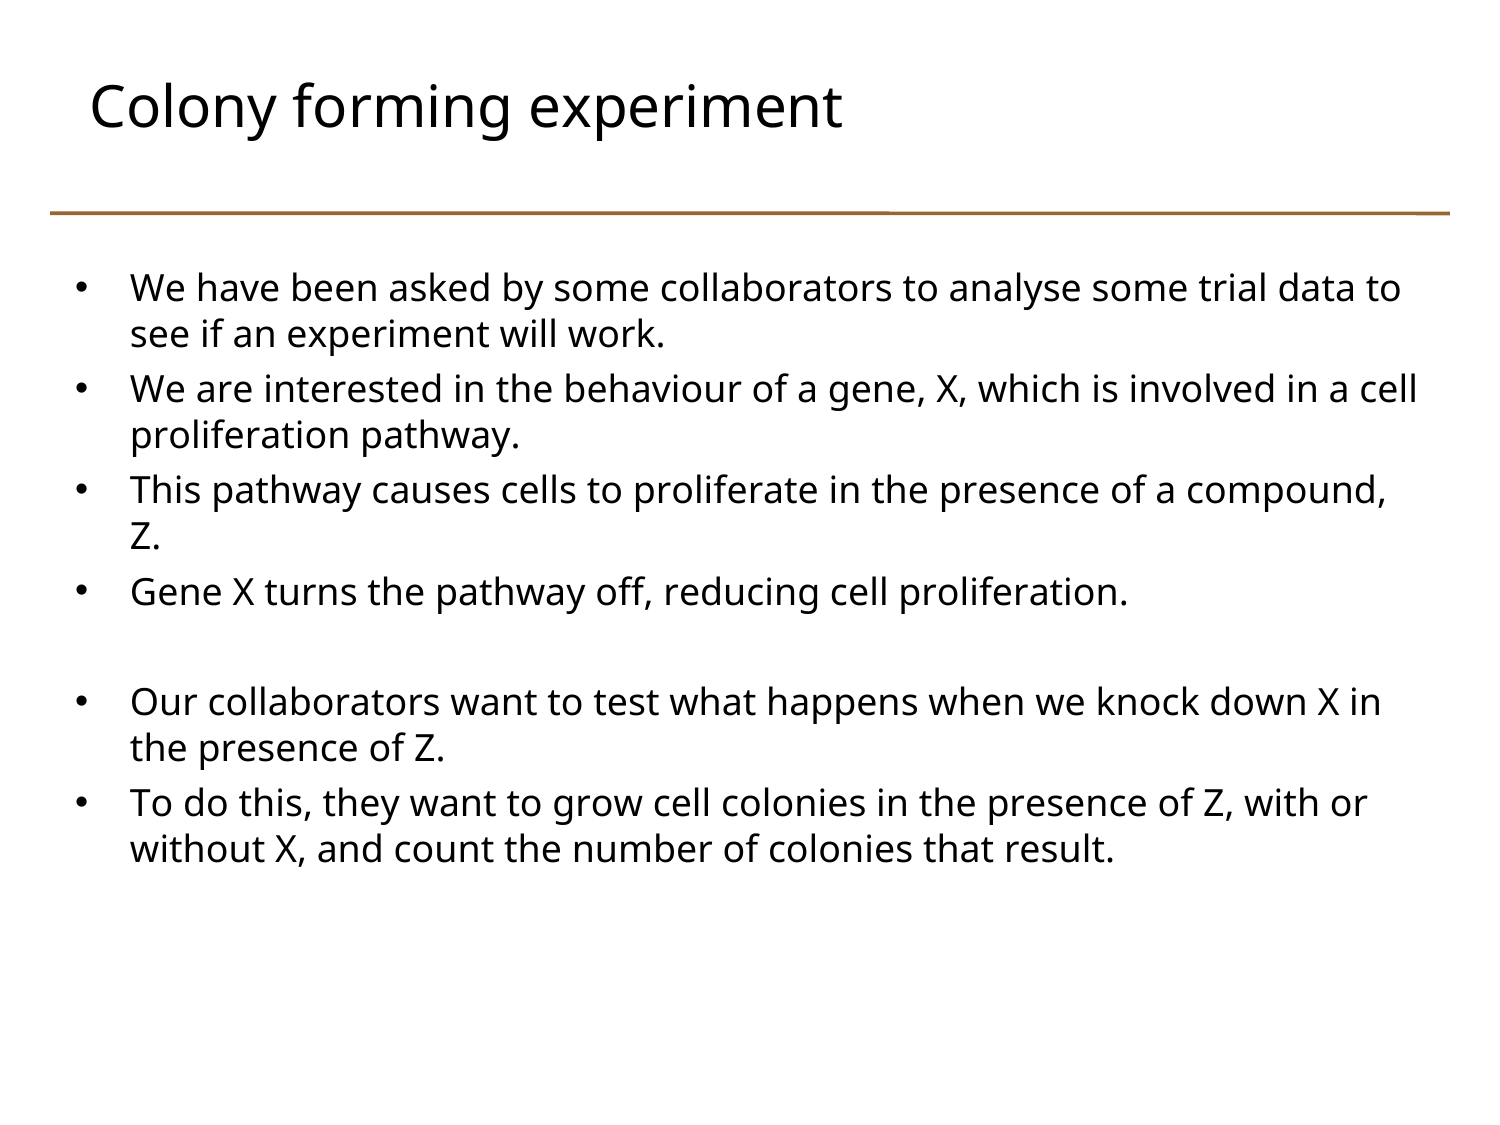

Colony forming experiment
We have been asked by some collaborators to analyse some trial data to see if an experiment will work.
We are interested in the behaviour of a gene, X, which is involved in a cell proliferation pathway.
This pathway causes cells to proliferate in the presence of a compound, Z.
Gene X turns the pathway off, reducing cell proliferation.
Our collaborators want to test what happens when we knock down X in the presence of Z.
To do this, they want to grow cell colonies in the presence of Z, with or without X, and count the number of colonies that result.